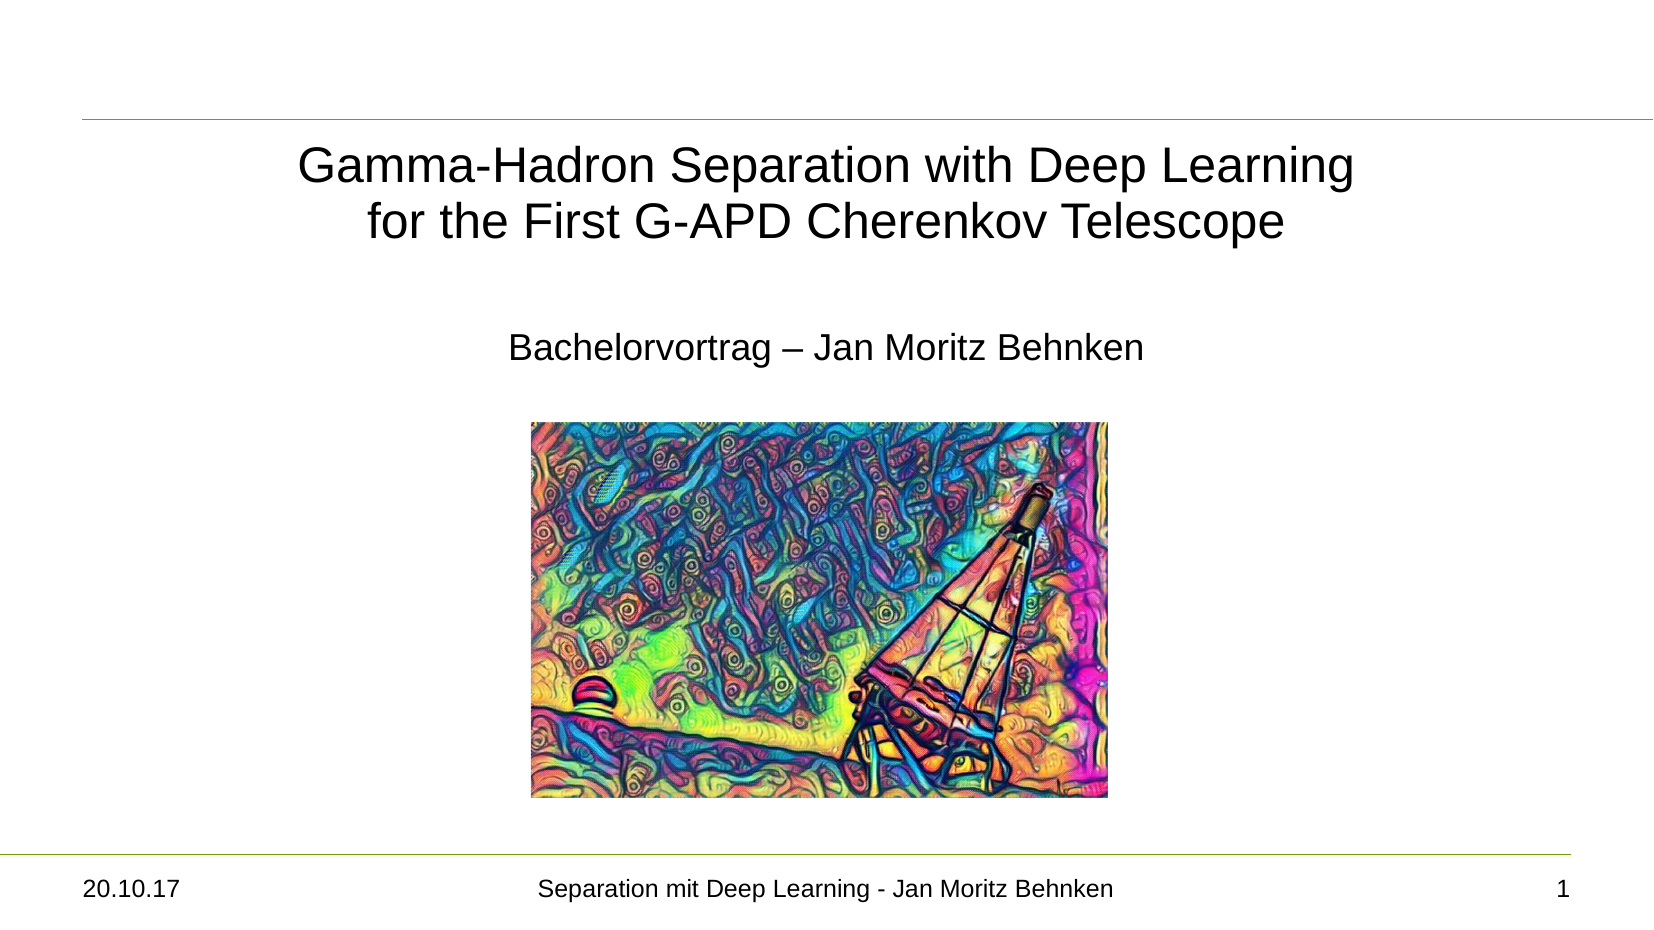

# Gamma-Hadron Separation with Deep Learning for the First G-APD Cherenkov Telescope
Bachelorvortrag – Jan Moritz Behnken
20.10.17
Separation mit Deep Learning - Jan Moritz Behnken
1